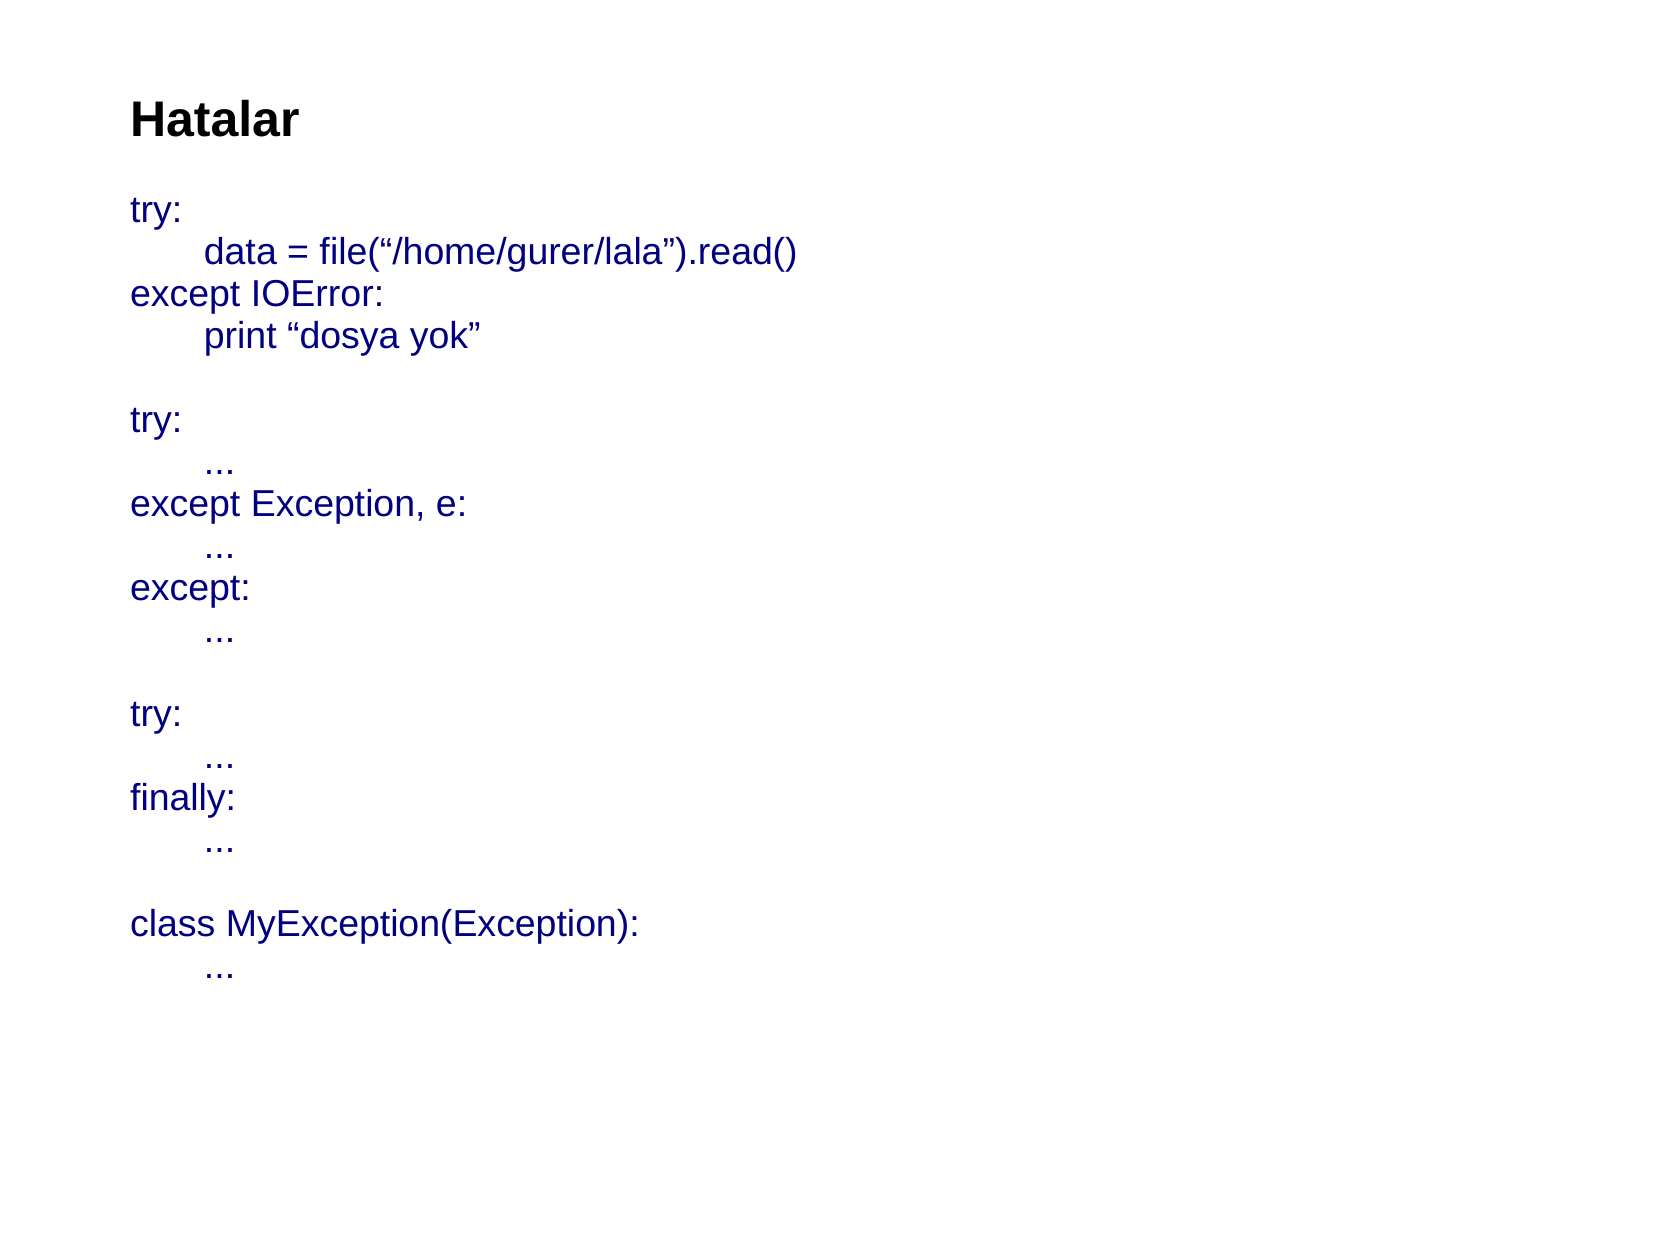

Hatalar
try:
	data = file(“/home/gurer/lala”).read()
except IOError:
	print “dosya yok”
try:
	...
except Exception, e:
	...
except:
	...
try:
	...
finally:
	...
class MyException(Exception):
	...